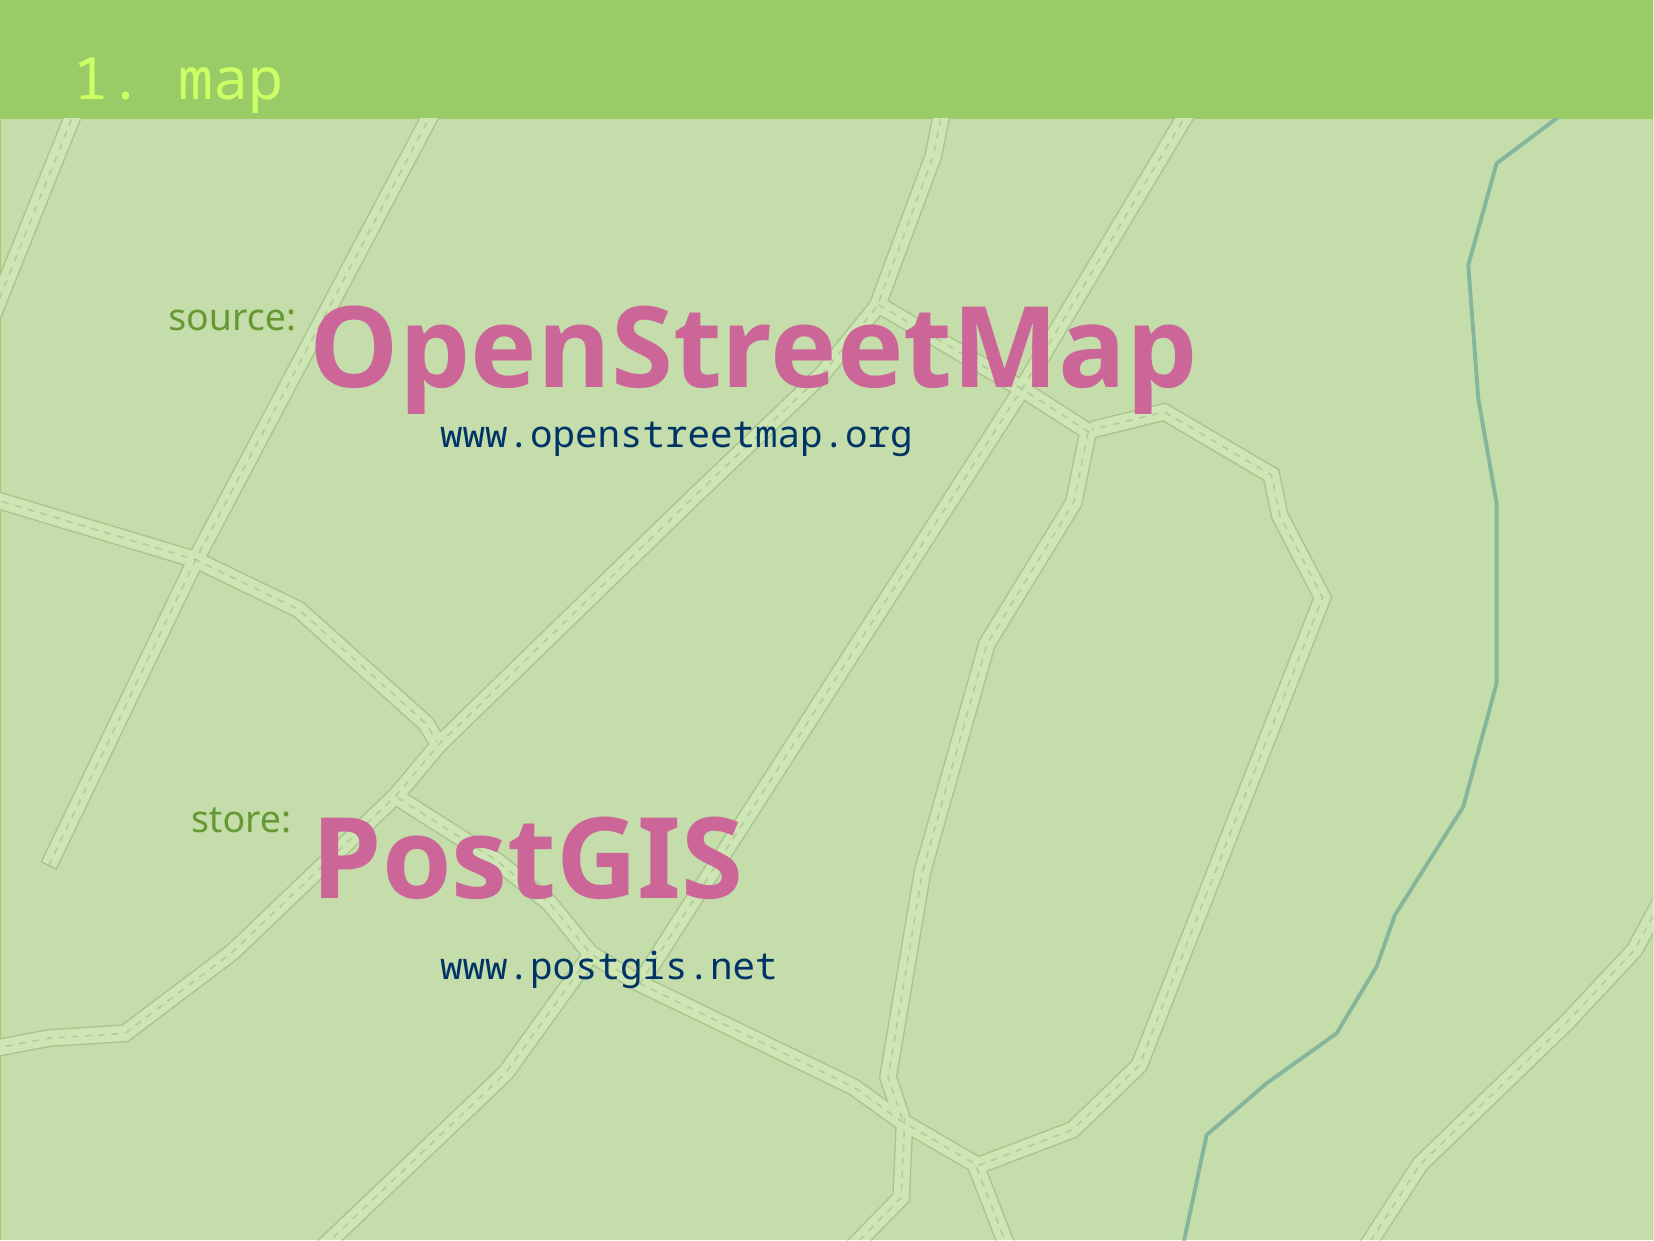

1. map
OpenStreetMap
source:
www.openstreetmap.org
PostGIS
store:
www.postgis.net